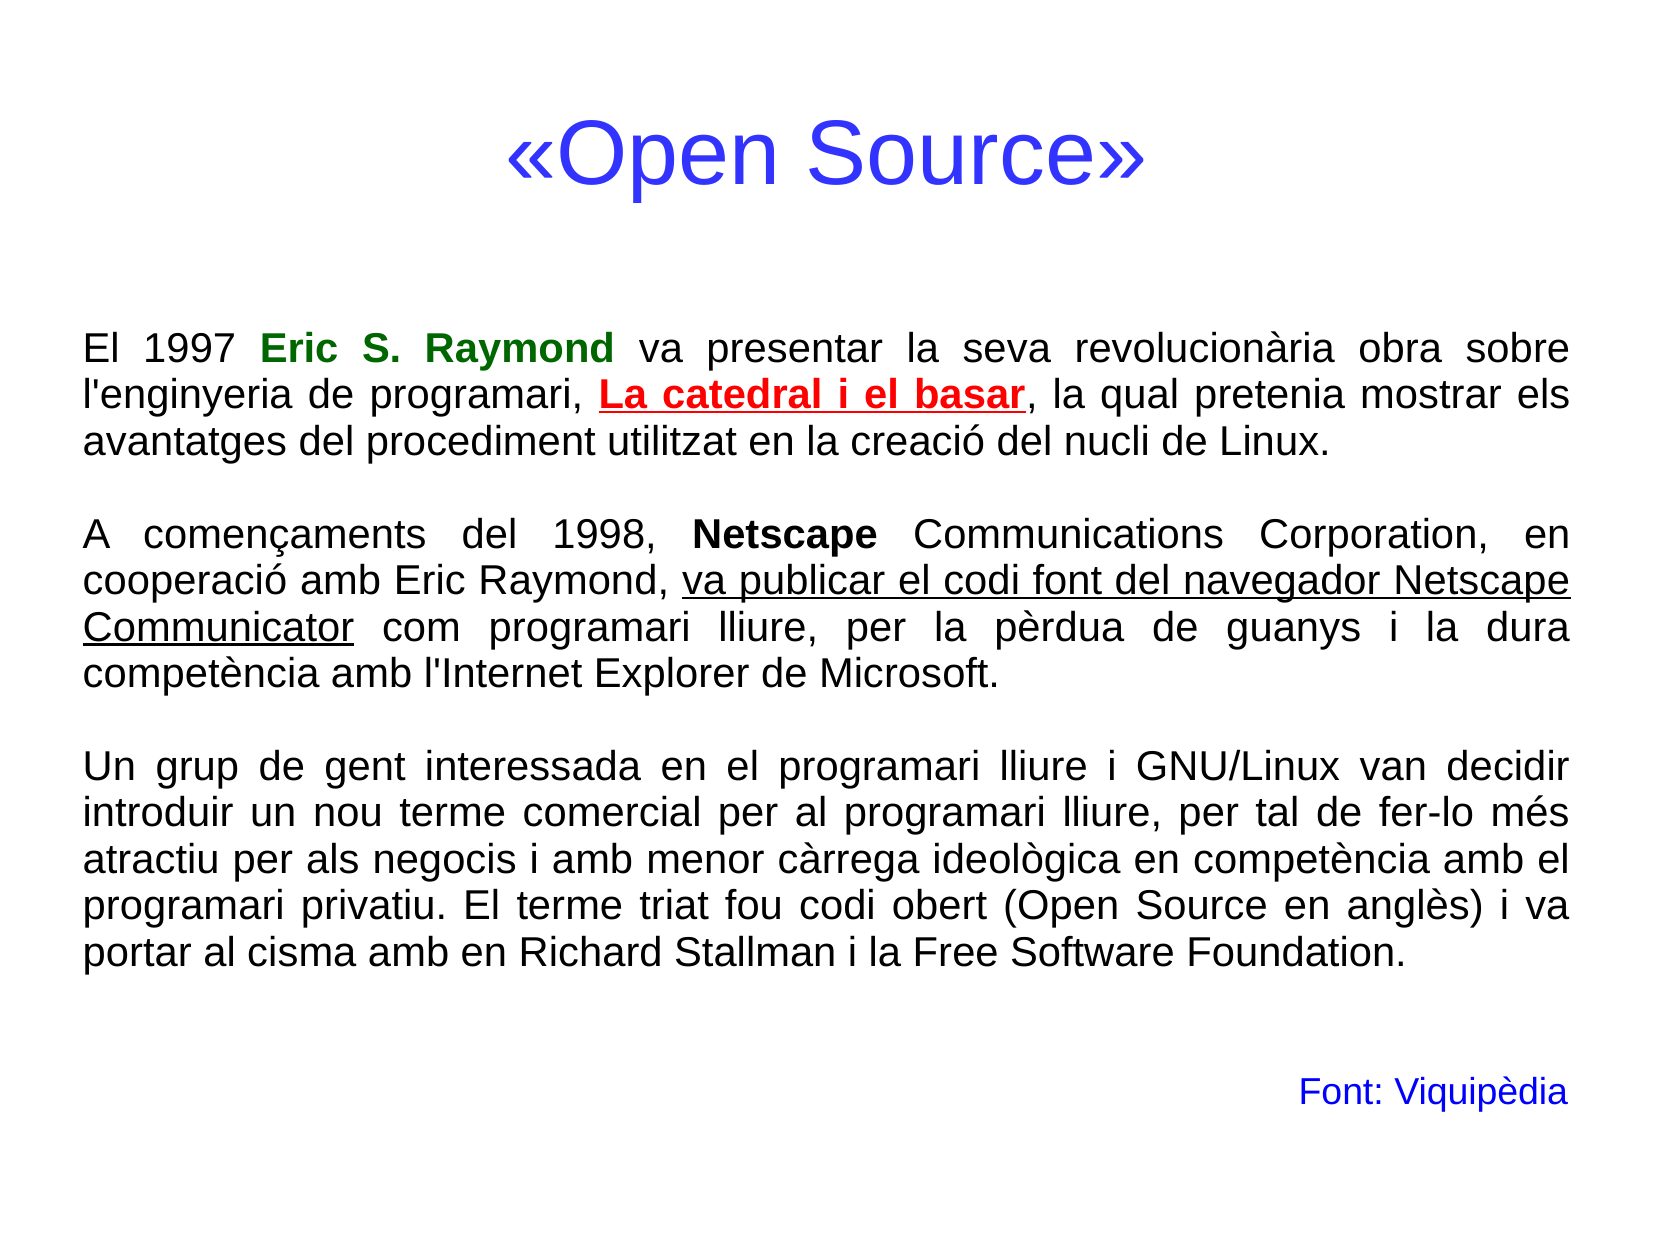

# «Open Source»
El 1997 Eric S. Raymond va presentar la seva revolucionària obra sobre l'enginyeria de programari, La catedral i el basar, la qual pretenia mostrar els avantatges del procediment utilitzat en la creació del nucli de Linux.
A començaments del 1998, Netscape Communications Corporation, en cooperació amb Eric Raymond, va publicar el codi font del navegador Netscape Communicator com programari lliure, per la pèrdua de guanys i la dura competència amb l'Internet Explorer de Microsoft.
Un grup de gent interessada en el programari lliure i GNU/Linux van decidir introduir un nou terme comercial per al programari lliure, per tal de fer-lo més atractiu per als negocis i amb menor càrrega ideològica en competència amb el programari privatiu. El terme triat fou codi obert (Open Source en anglès) i va portar al cisma amb en Richard Stallman i la Free Software Foundation.
Font: Viquipèdia